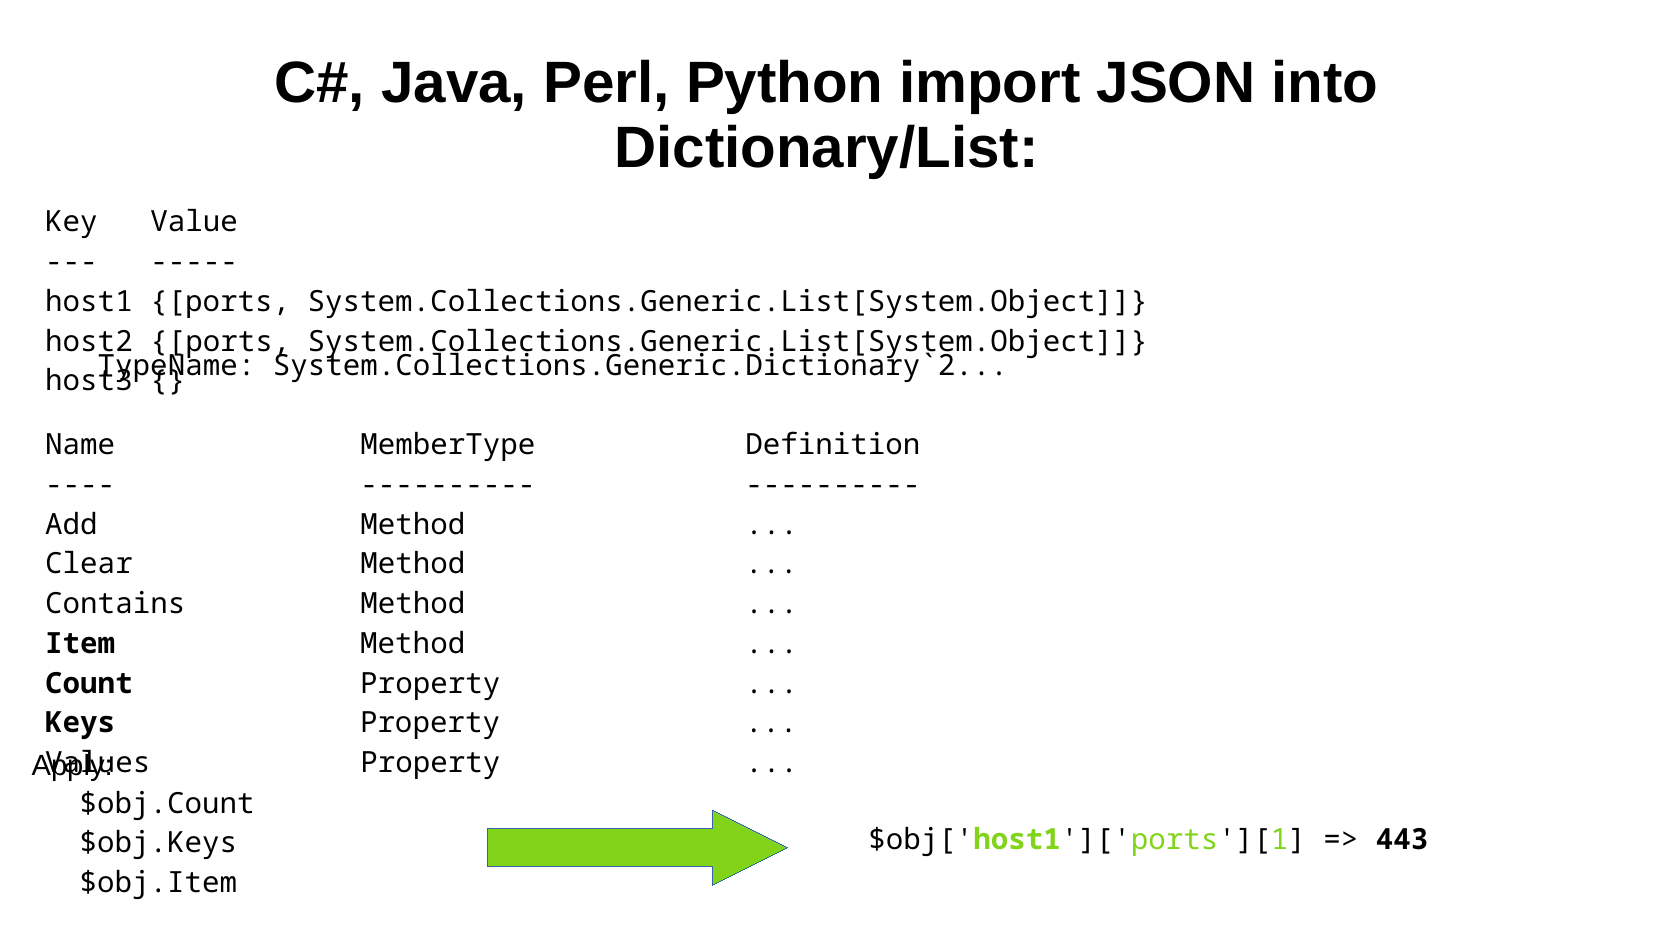

# C#, Java, Perl, Python import JSON into Dictionary/List:
Key Value
--- -----
host1 {[ports, System.Collections.Generic.List[System.Object]]}
host2 {[ports, System.Collections.Generic.List[System.Object]]}
host3 {}
 TypeName: System.Collections.Generic.Dictionary`2...
Name MemberType Definition
---- ---------- ----------
Add Method ...
Clear Method ...
Contains Method ...
Item Method ...
Count Property ...
Keys Property ...
Values Property ...
Apply:
$obj.Count
$obj.Keys
$obj.Item
$obj['host1']['ports'][1] => 443